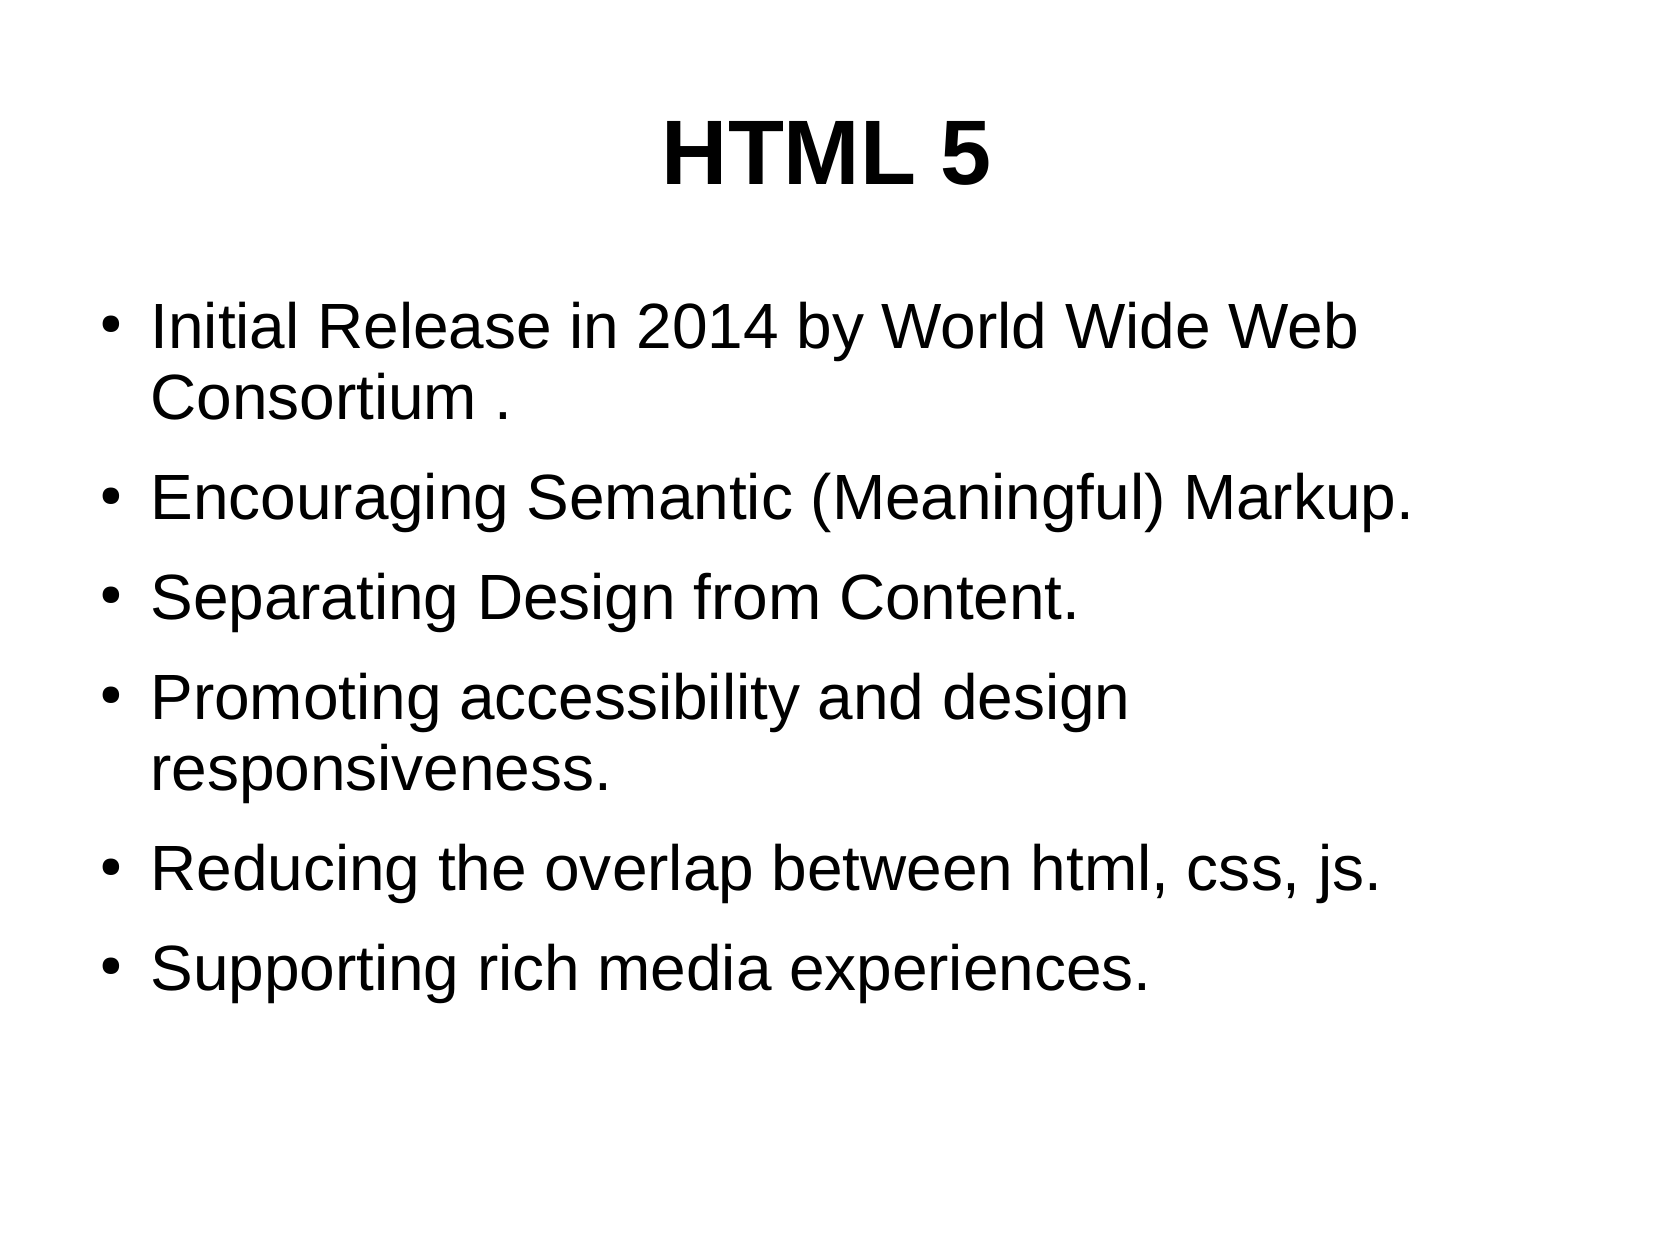

# HTML 5
Initial Release in 2014 by World Wide Web Consortium .
Encouraging Semantic (Meaningful) Markup.
Separating Design from Content.
Promoting accessibility and design responsiveness.
Reducing the overlap between html, css, js.
Supporting rich media experiences.